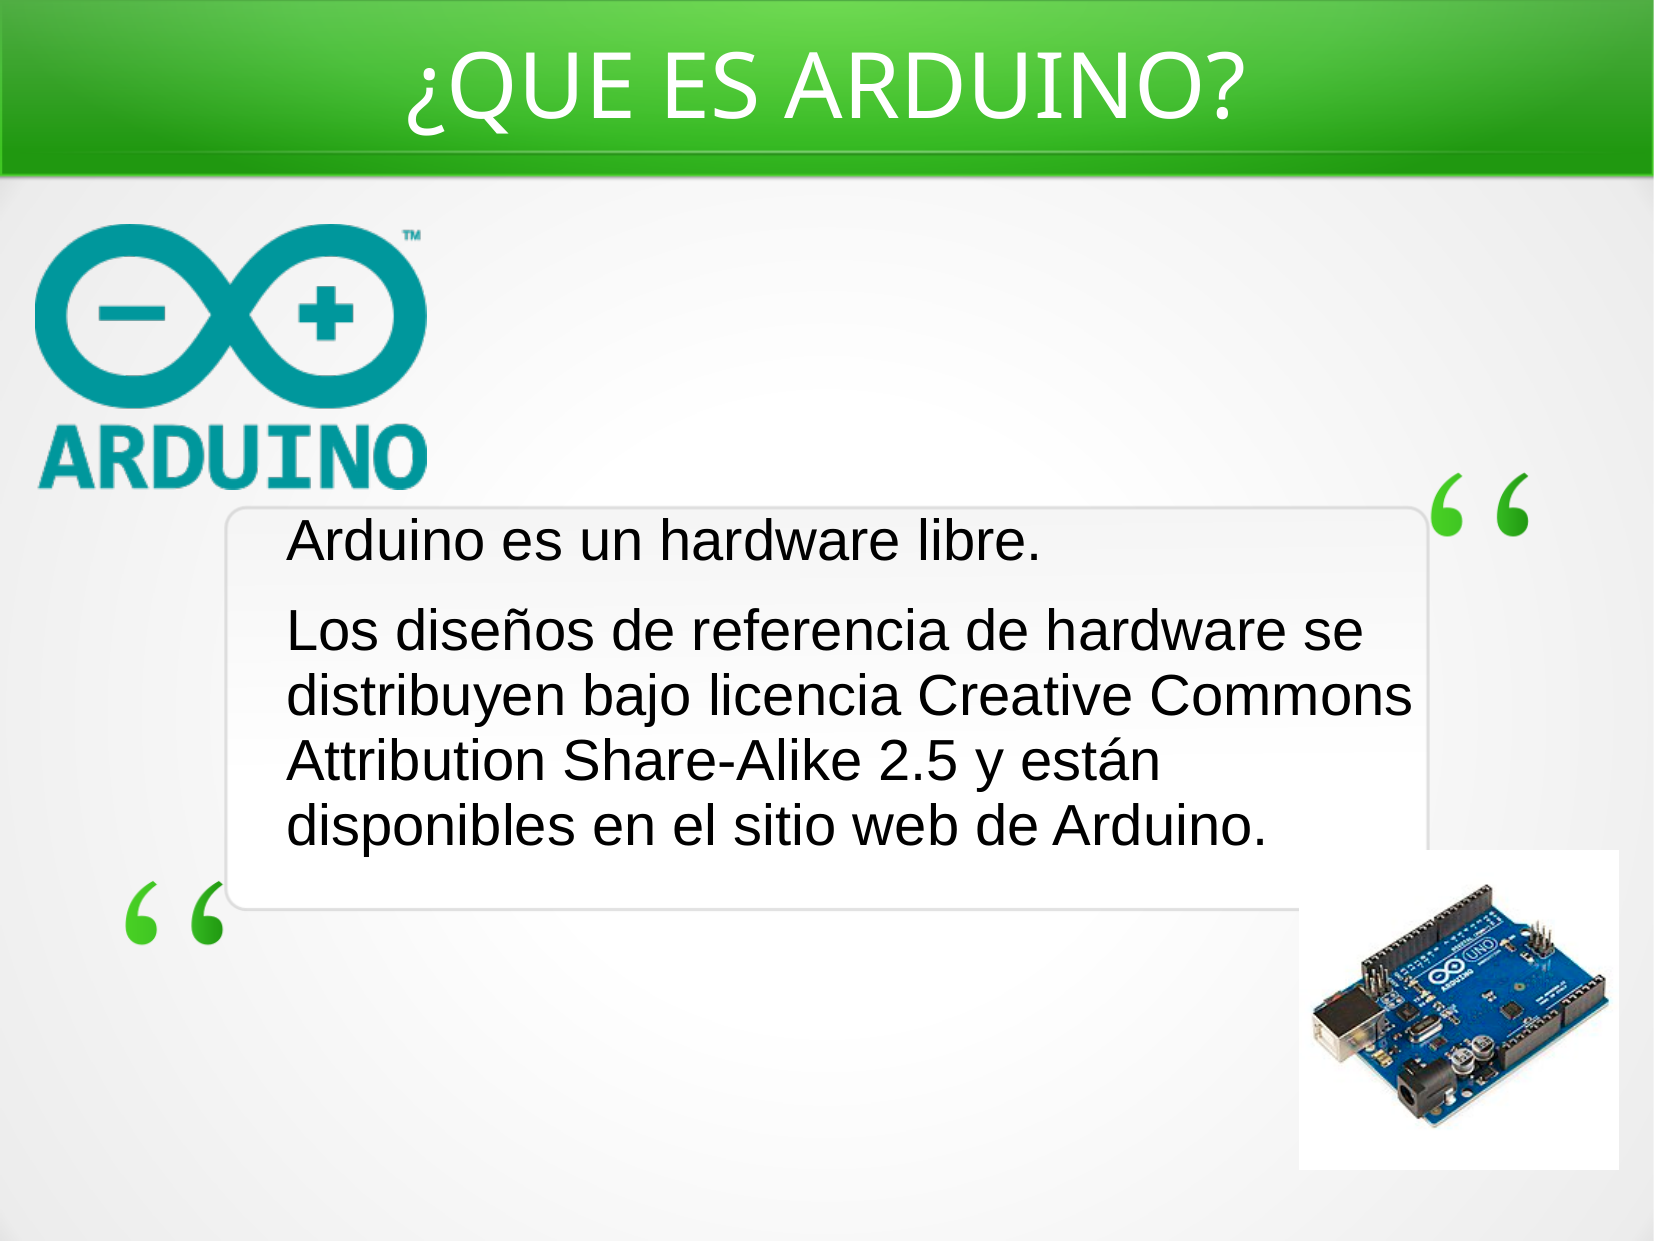

# ¿QUE ES ARDUINO?
Arduino es un hardware libre.
Los diseños de referencia de hardware se distribuyen bajo licencia Creative Commons Attribution Share-Alike 2.5 y están disponibles en el sitio web de Arduino.